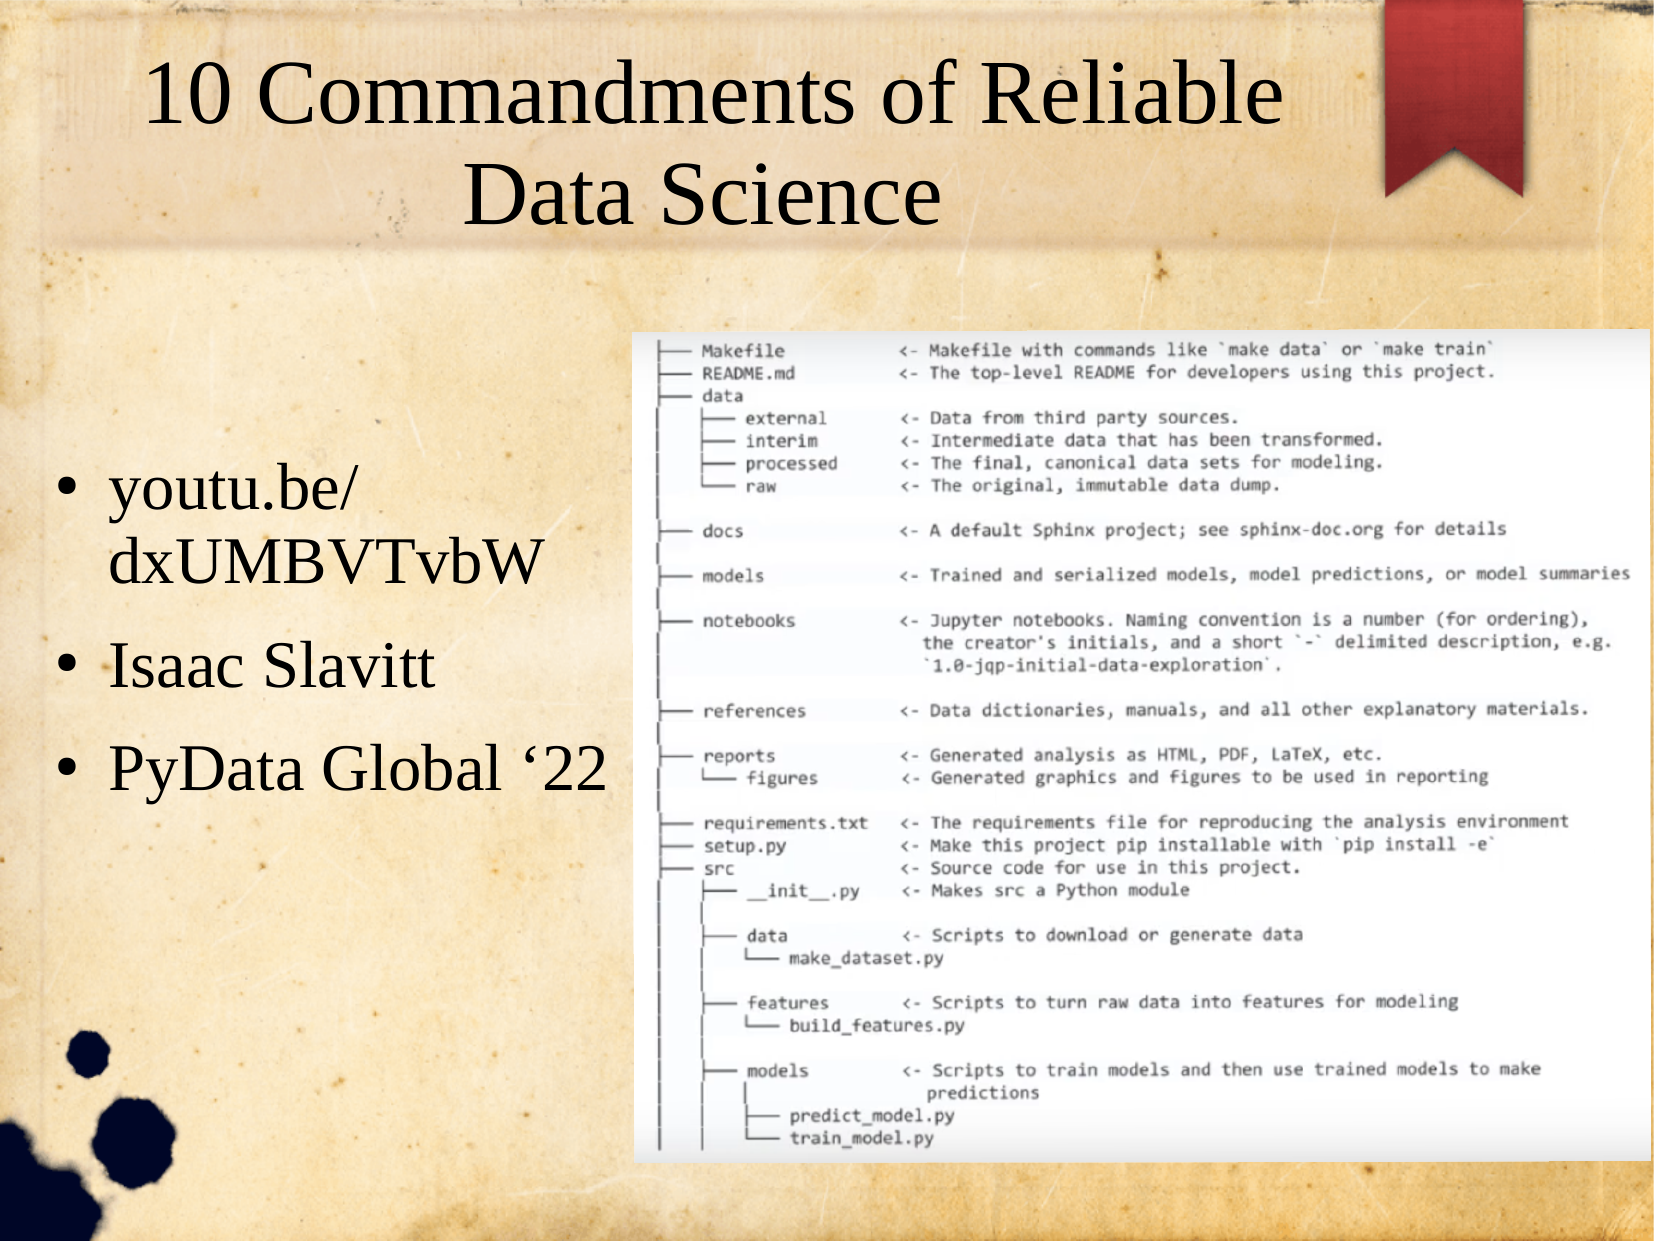

# 10 Commandments of Reliable Data Science
youtu.be/dxUMBVTvbW
Isaac Slavitt
PyData Global ‘22